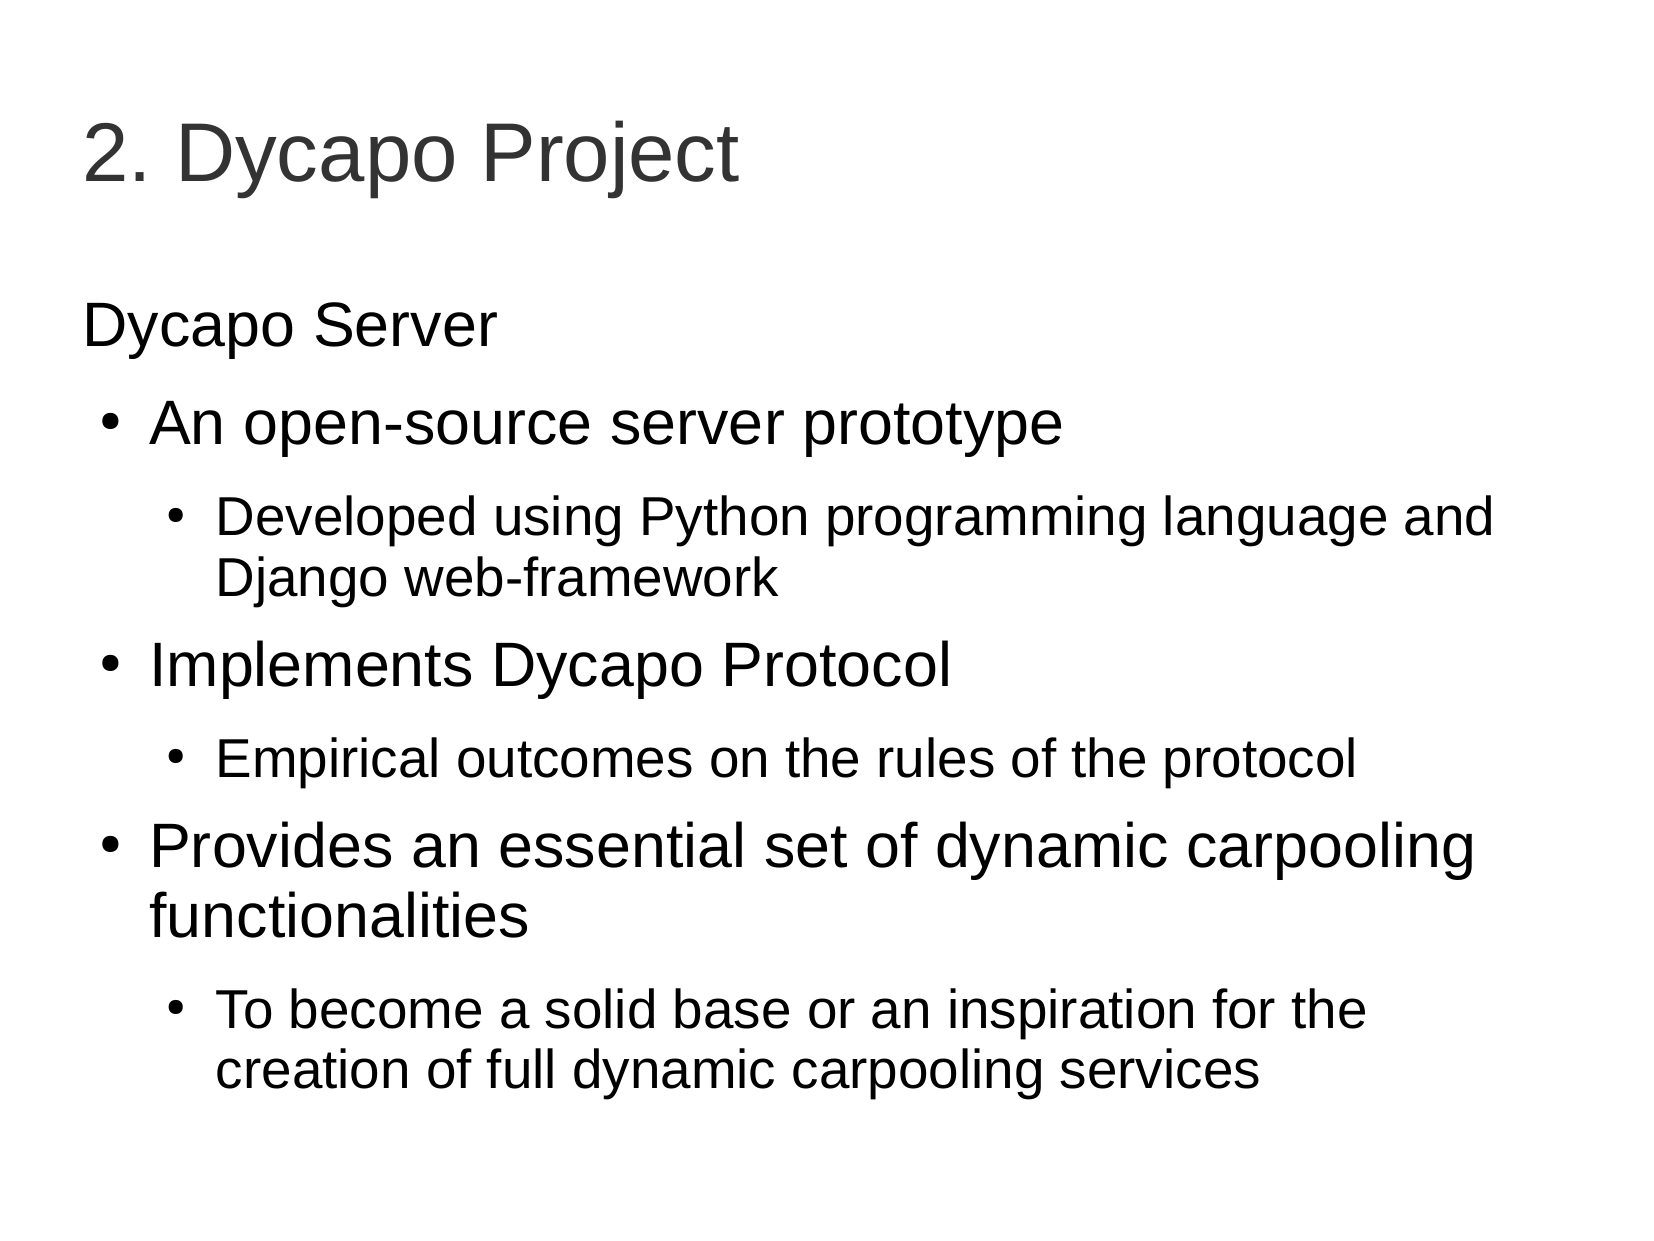

# 2. Dycapo Project
Dycapo Server
An open-source server prototype
Developed using Python programming language and Django web-framework
Implements Dycapo Protocol
Empirical outcomes on the rules of the protocol
Provides an essential set of dynamic carpooling functionalities
To become a solid base or an inspiration for the creation of full dynamic carpooling services